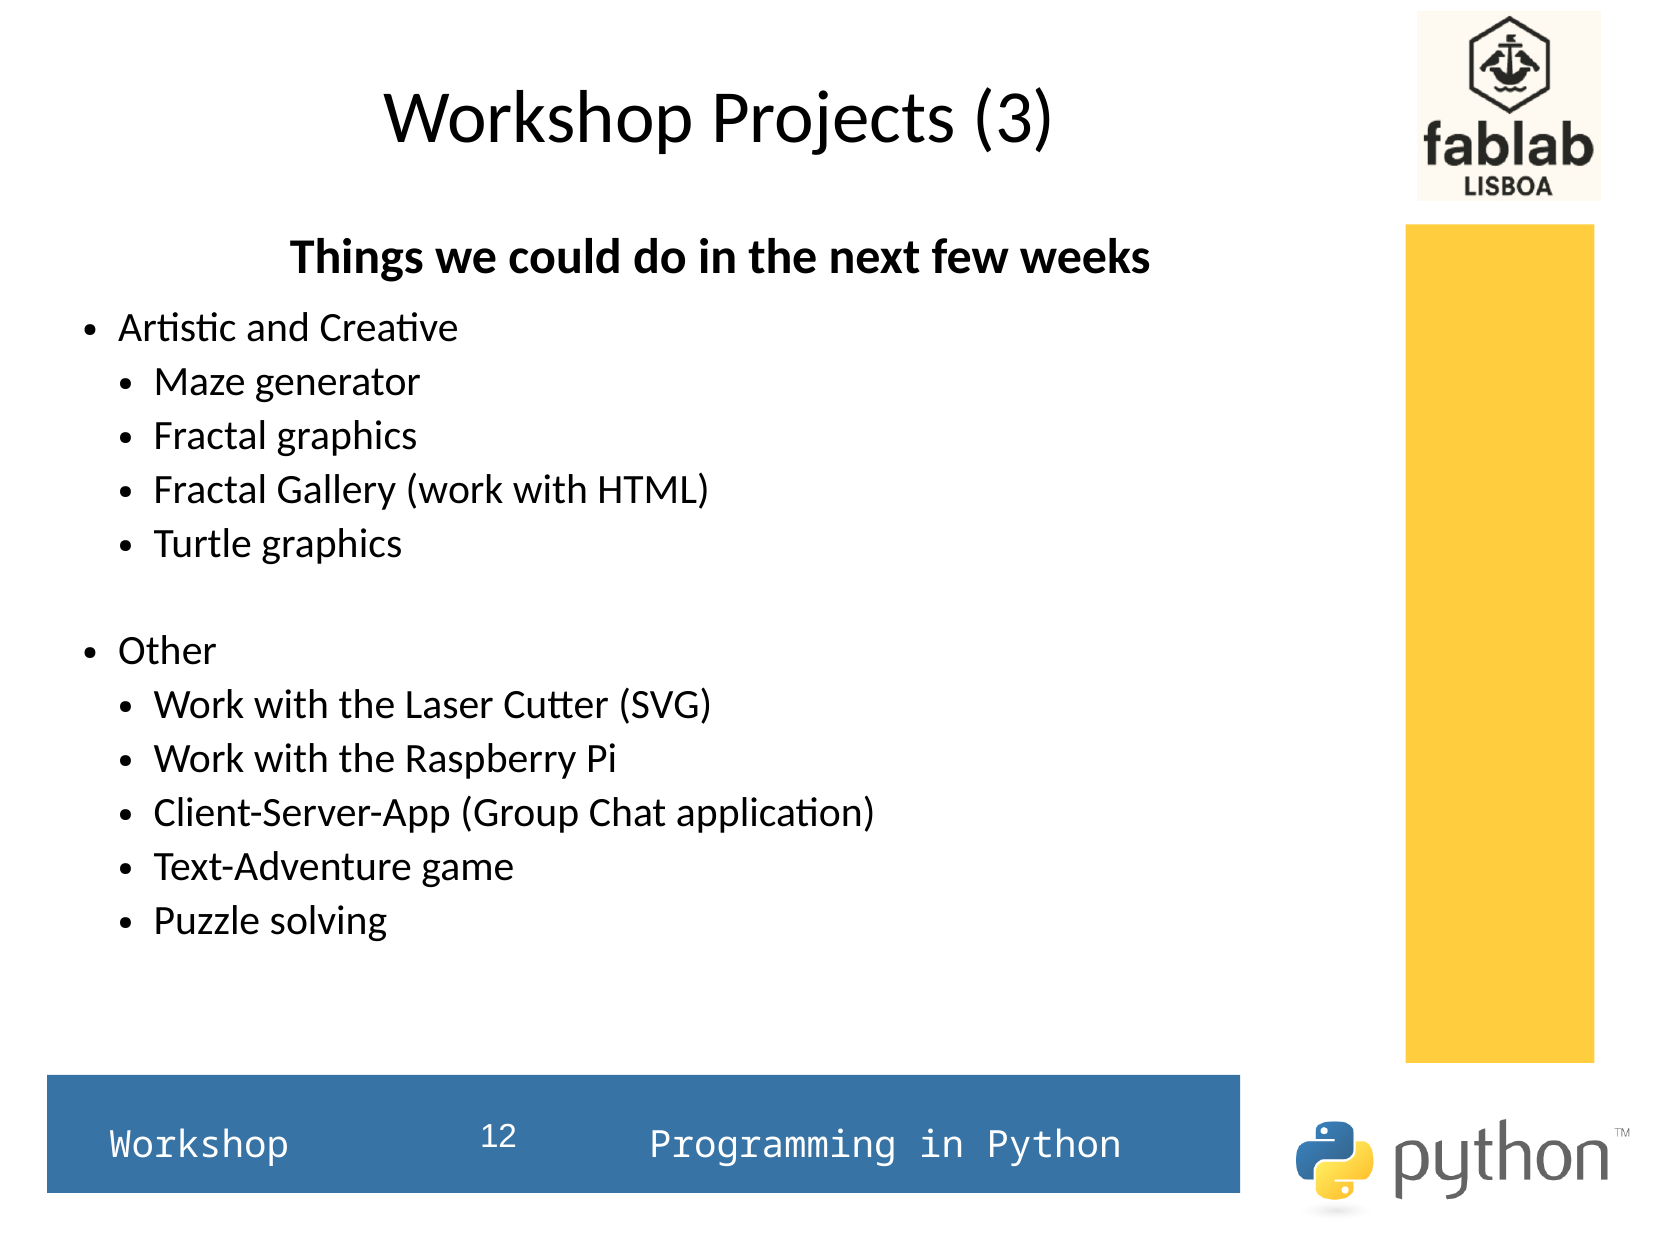

# Workshop Projects (3)
Things we could do in the next few weeks
Artistic and Creative
Maze generator
Fractal graphics
Fractal Gallery (work with HTML)
Turtle graphics
Other
Work with the Laser Cutter (SVG)
Work with the Raspberry Pi
Client-Server-App (Group Chat application)
Text-Adventure game
Puzzle solving
Workshop Programming in Python